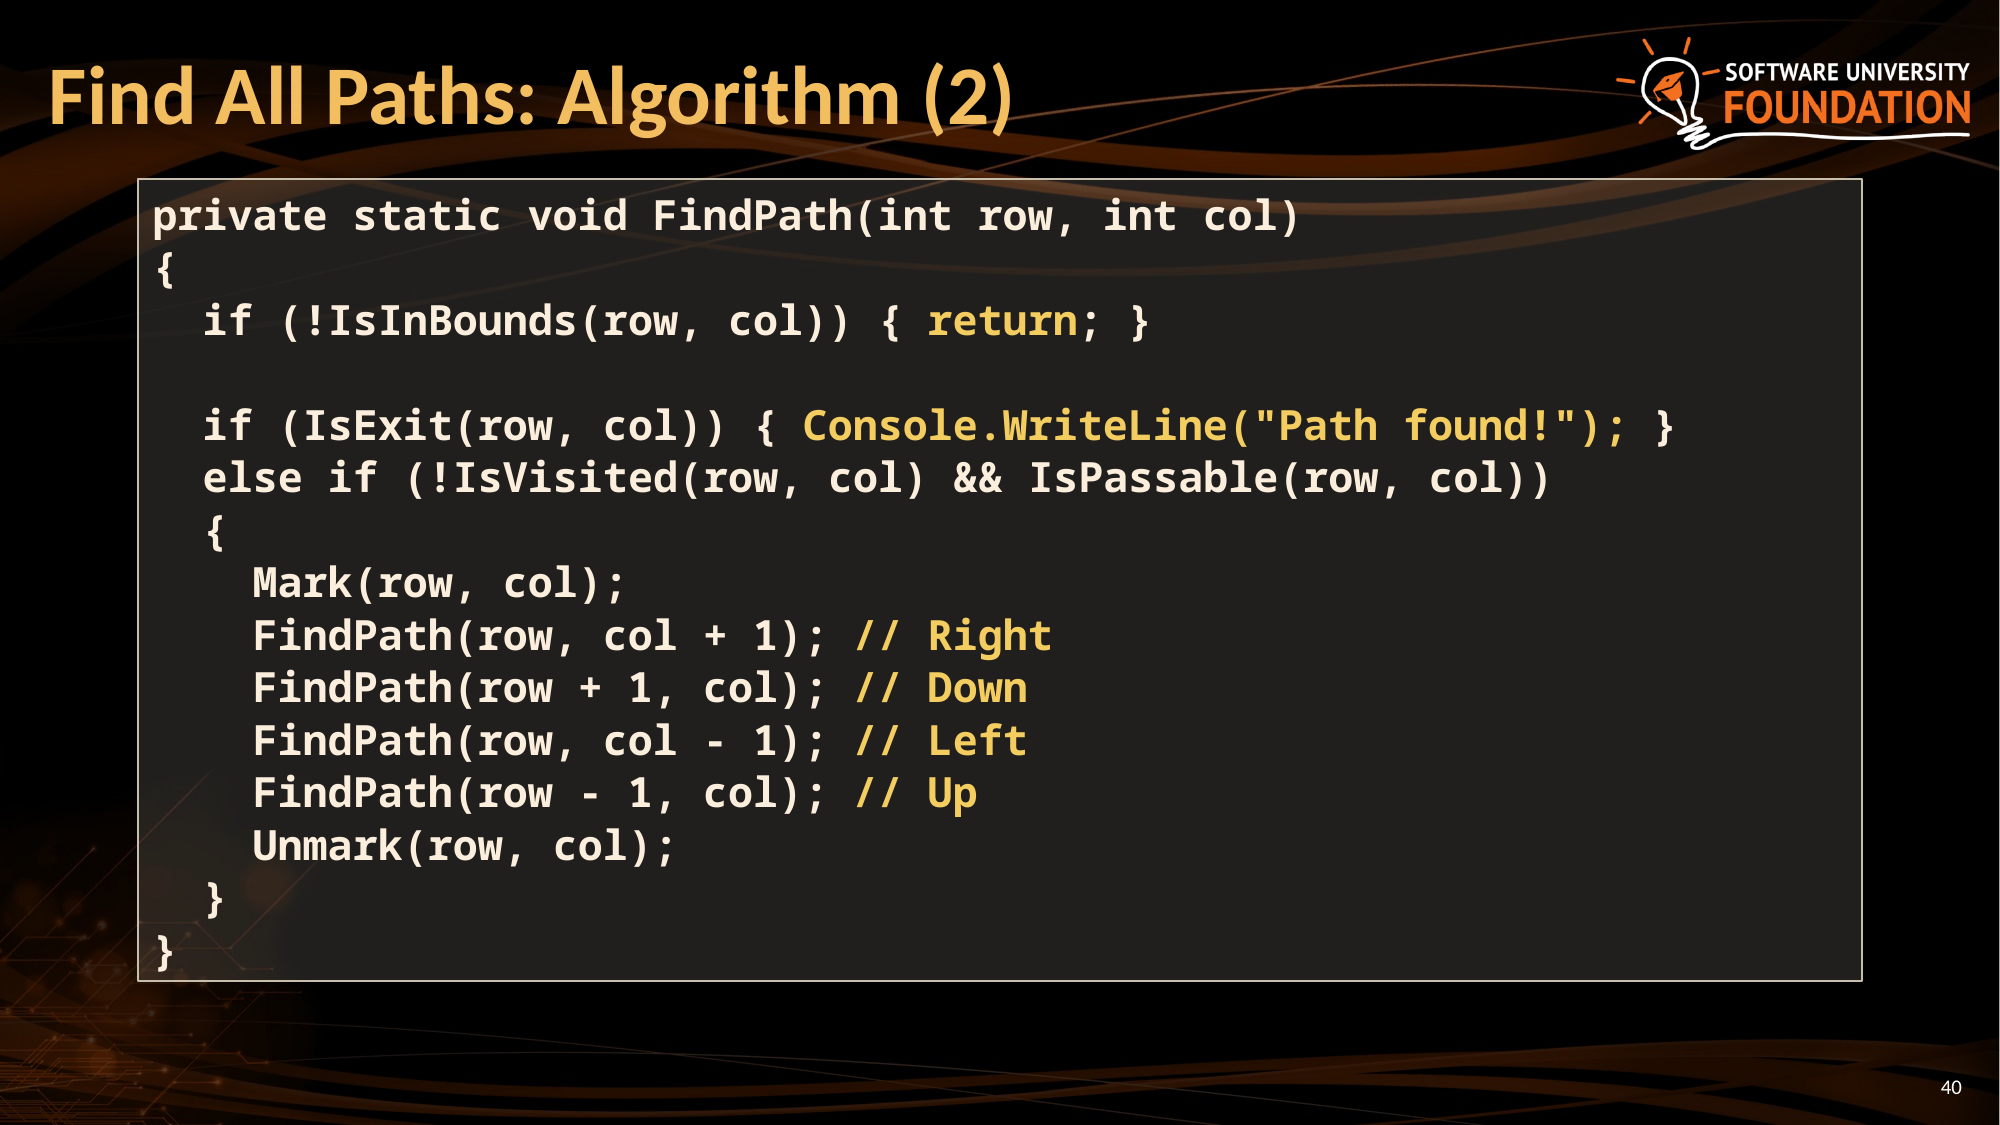

# Find All Paths: Algorithm (2)
private static void FindPath(int row, int col)
{
 if (!IsInBounds(row, col)) { return; }
 if (IsExit(row, col)) { Console.WriteLine("Path found!"); }
 else if (!IsVisited(row, col) && IsPassable(row, col))
 {
 Mark(row, col);
 FindPath(row, col + 1); // Right
 FindPath(row + 1, col); // Down
 FindPath(row, col - 1); // Left
 FindPath(row - 1, col); // Up
 Unmark(row, col);
 }
}